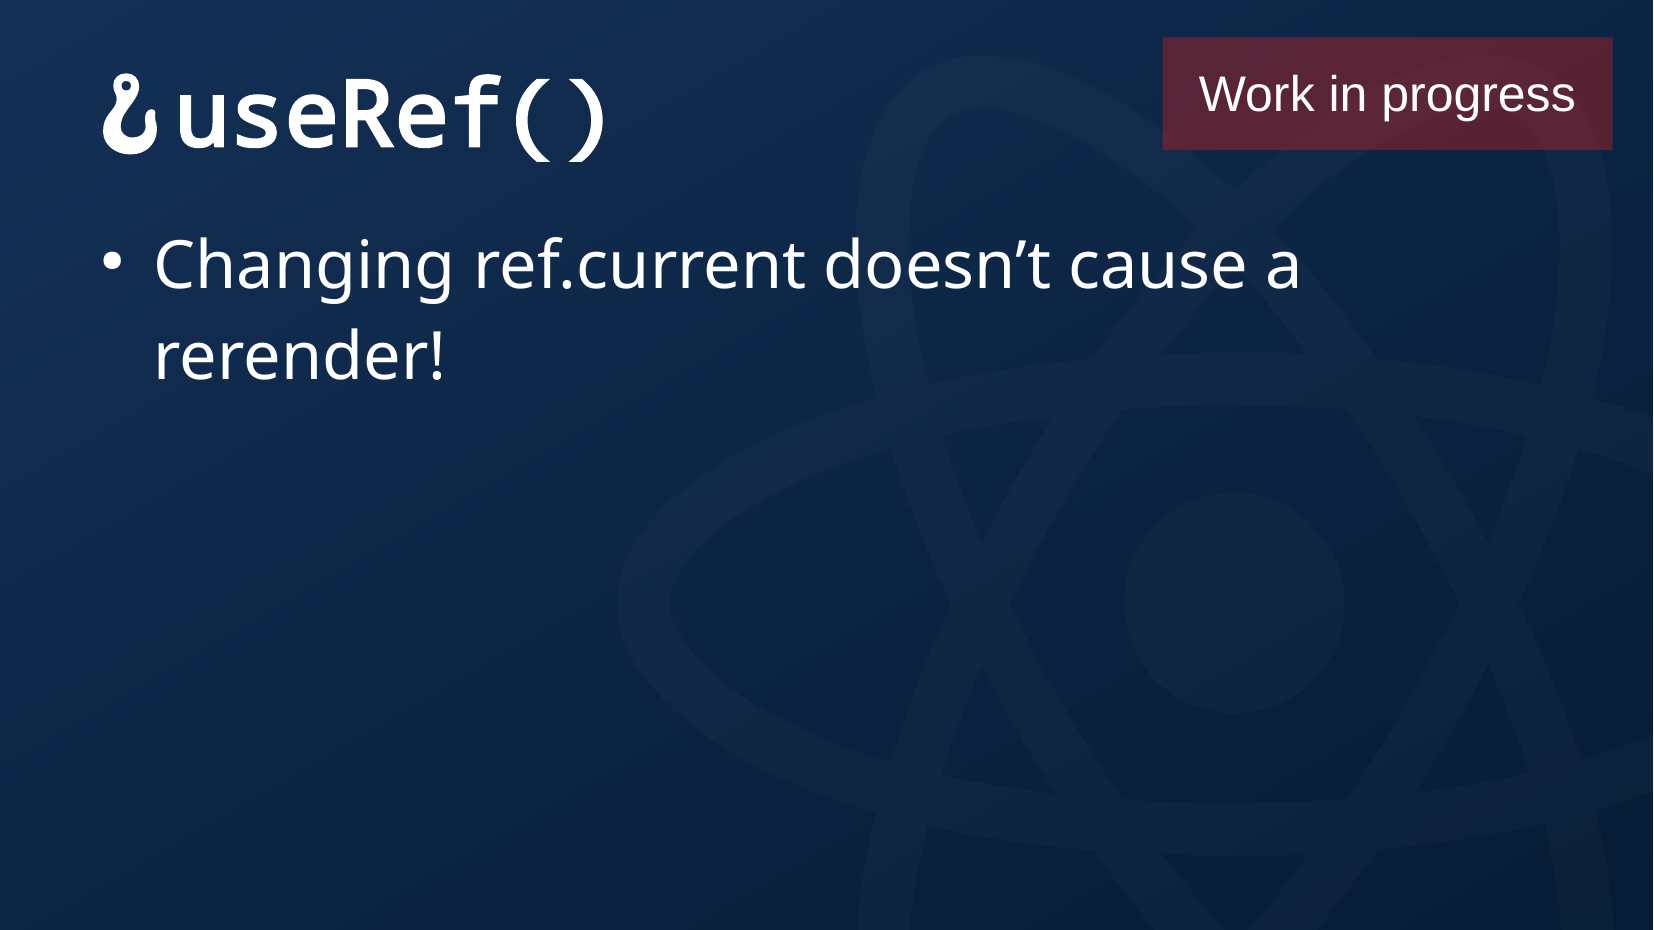

# 🪝useRef()
Work in progress
Changing ref.current doesn’t cause a rerender!